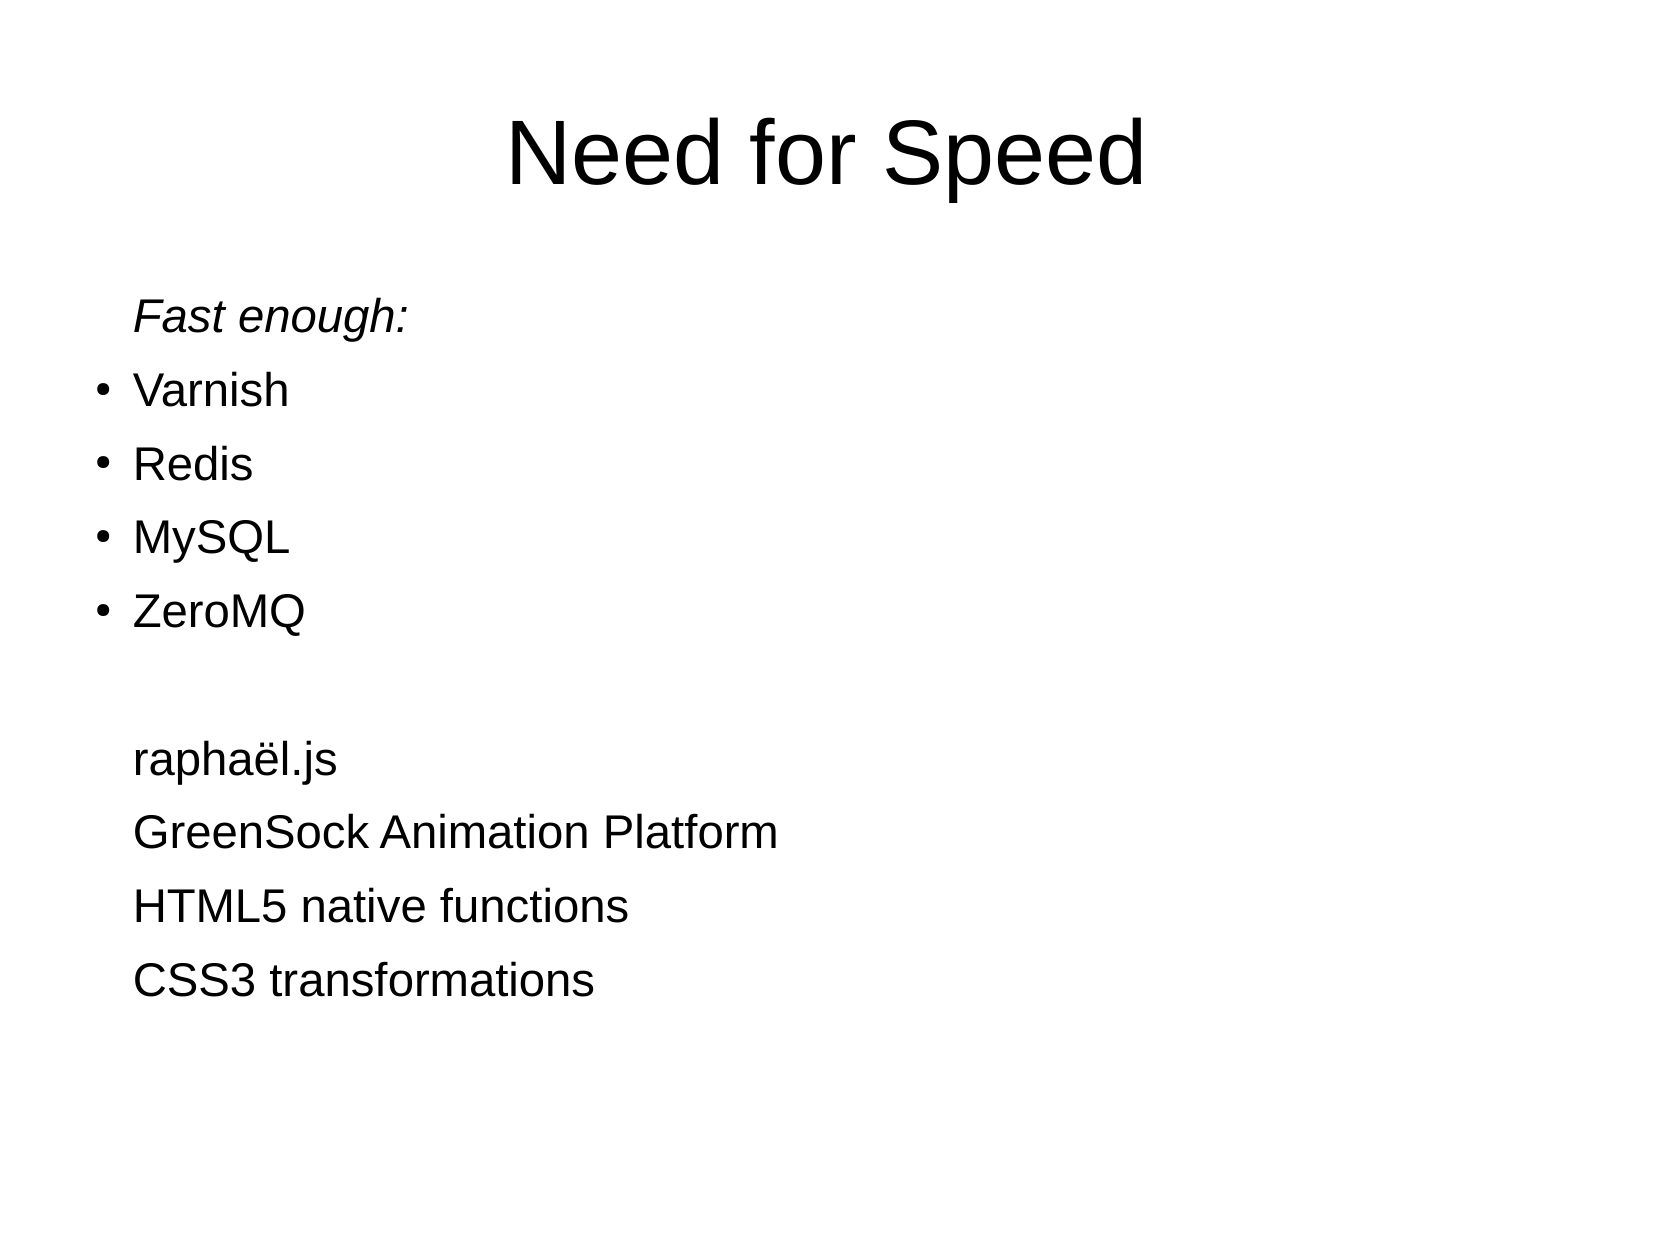

# Need for Speed
Fast enough:
Varnish
Redis
MySQL
ZeroMQ
raphaël.js
GreenSock Animation Platform
HTML5 native functions
CSS3 transformations